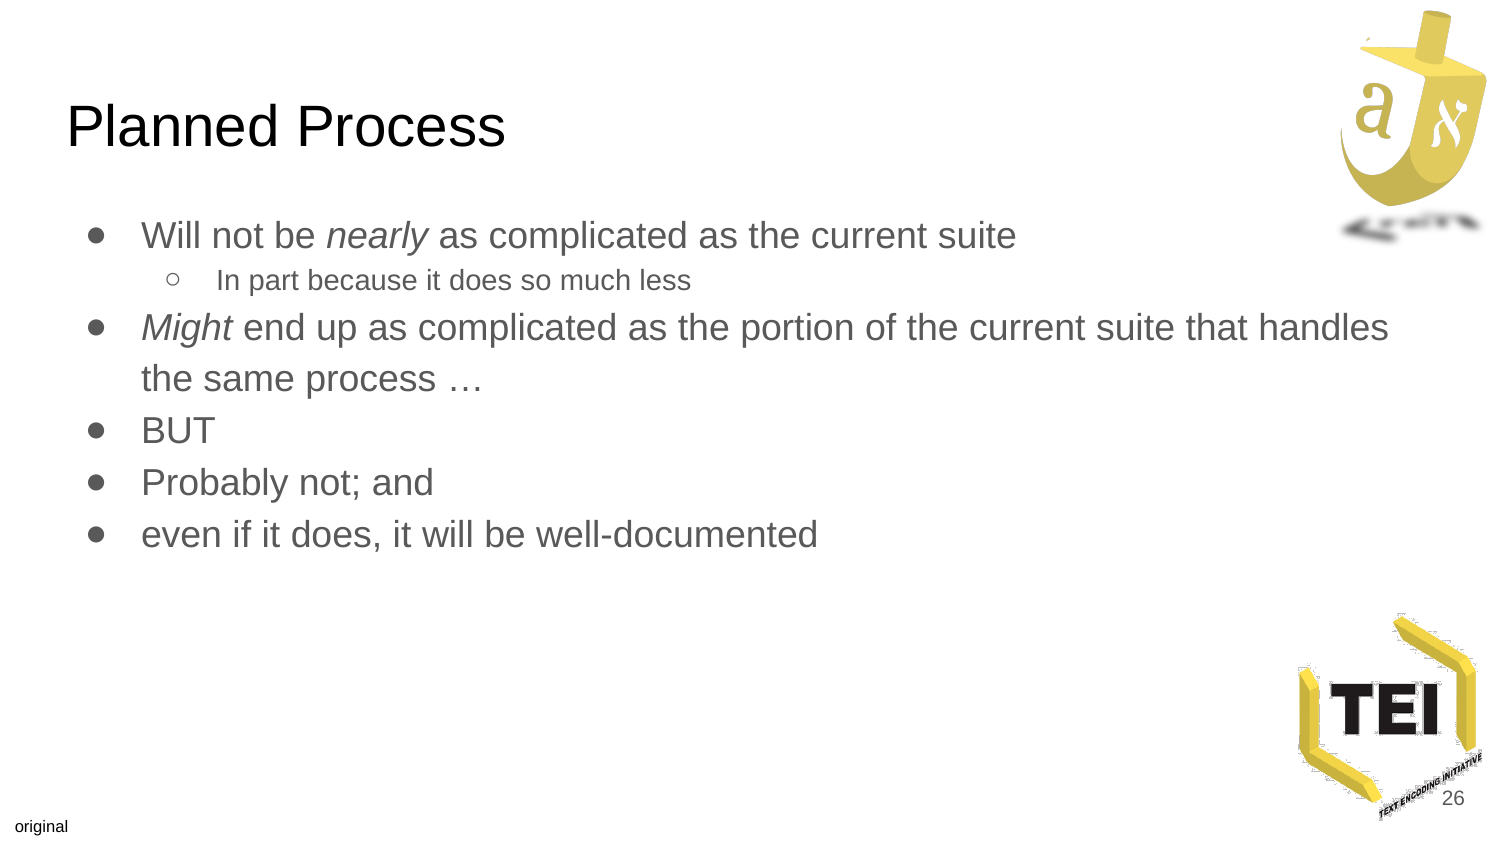

# Planned Process
Will not be nearly as complicated as the current suite
In part because it does so much less
Might end up as complicated as the portion of the current suite that handles the same process …
BUT
Probably not; and
even if it does, it will be well-documented
original